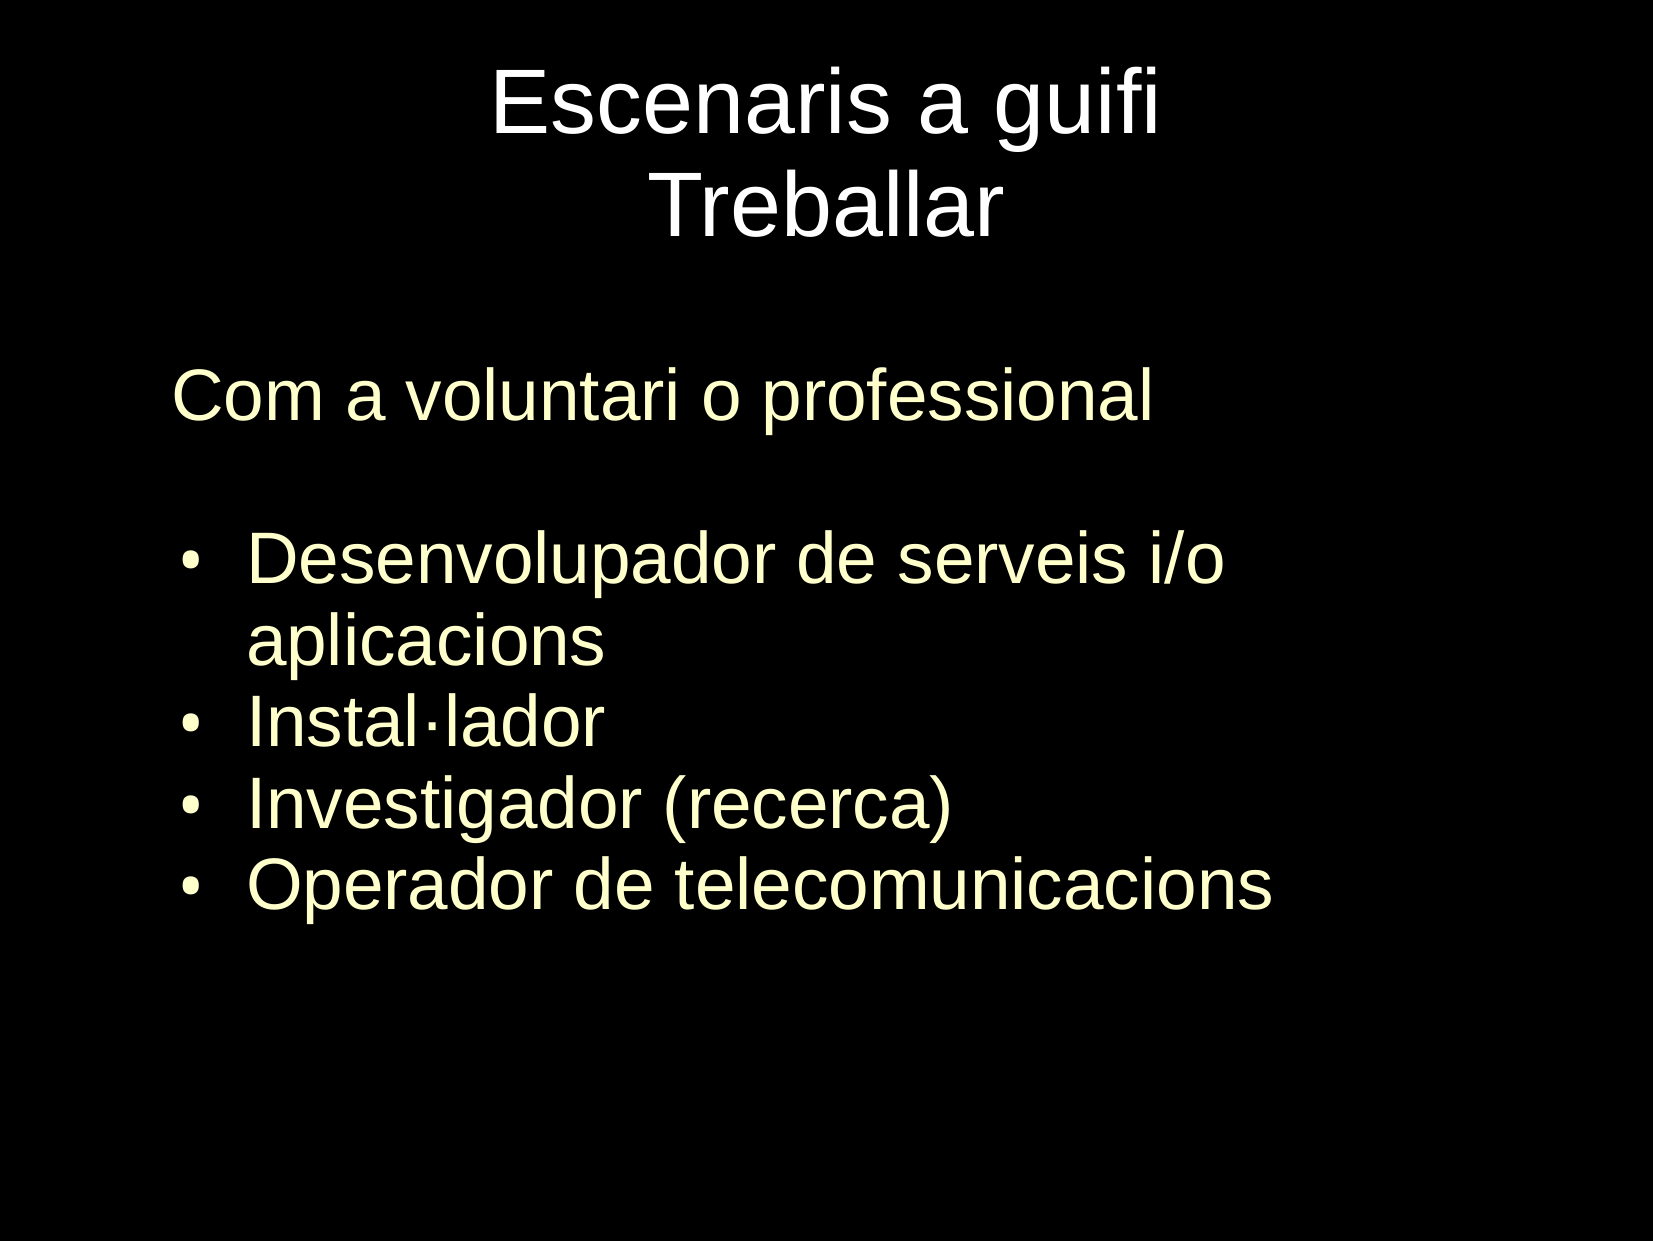

# Escenaris a guifi Treballar
Com a voluntari o professional
Desenvolupador de serveis i/o aplicacions
Instal·lador
Investigador (recerca)
Operador de telecomunicacions